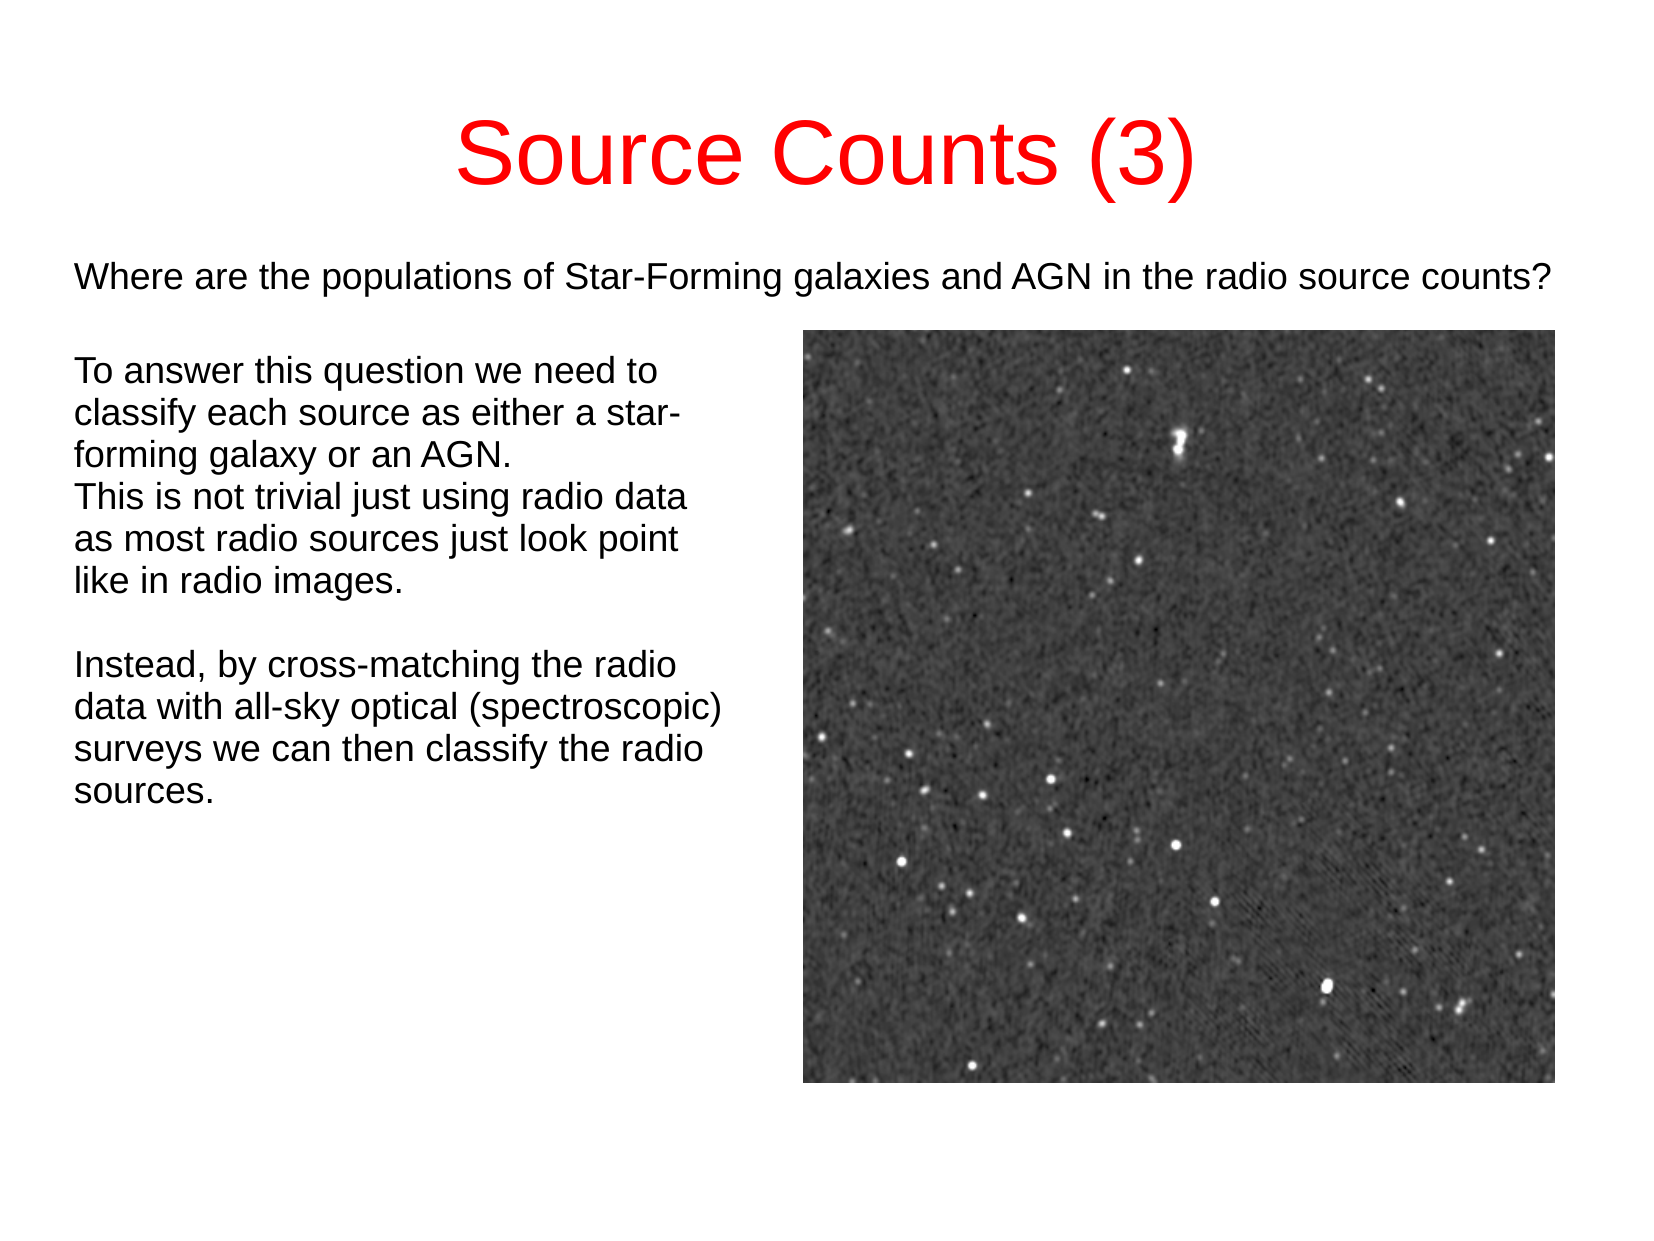

# Source Counts (3)
Where are the populations of Star-Forming galaxies and AGN in the radio source counts?
To answer this question we need to classify each source as either a star-forming galaxy or an AGN.
This is not trivial just using radio data as most radio sources just look point like in radio images.
Instead, by cross-matching the radio data with all-sky optical (spectroscopic) surveys we can then classify the radio sources.